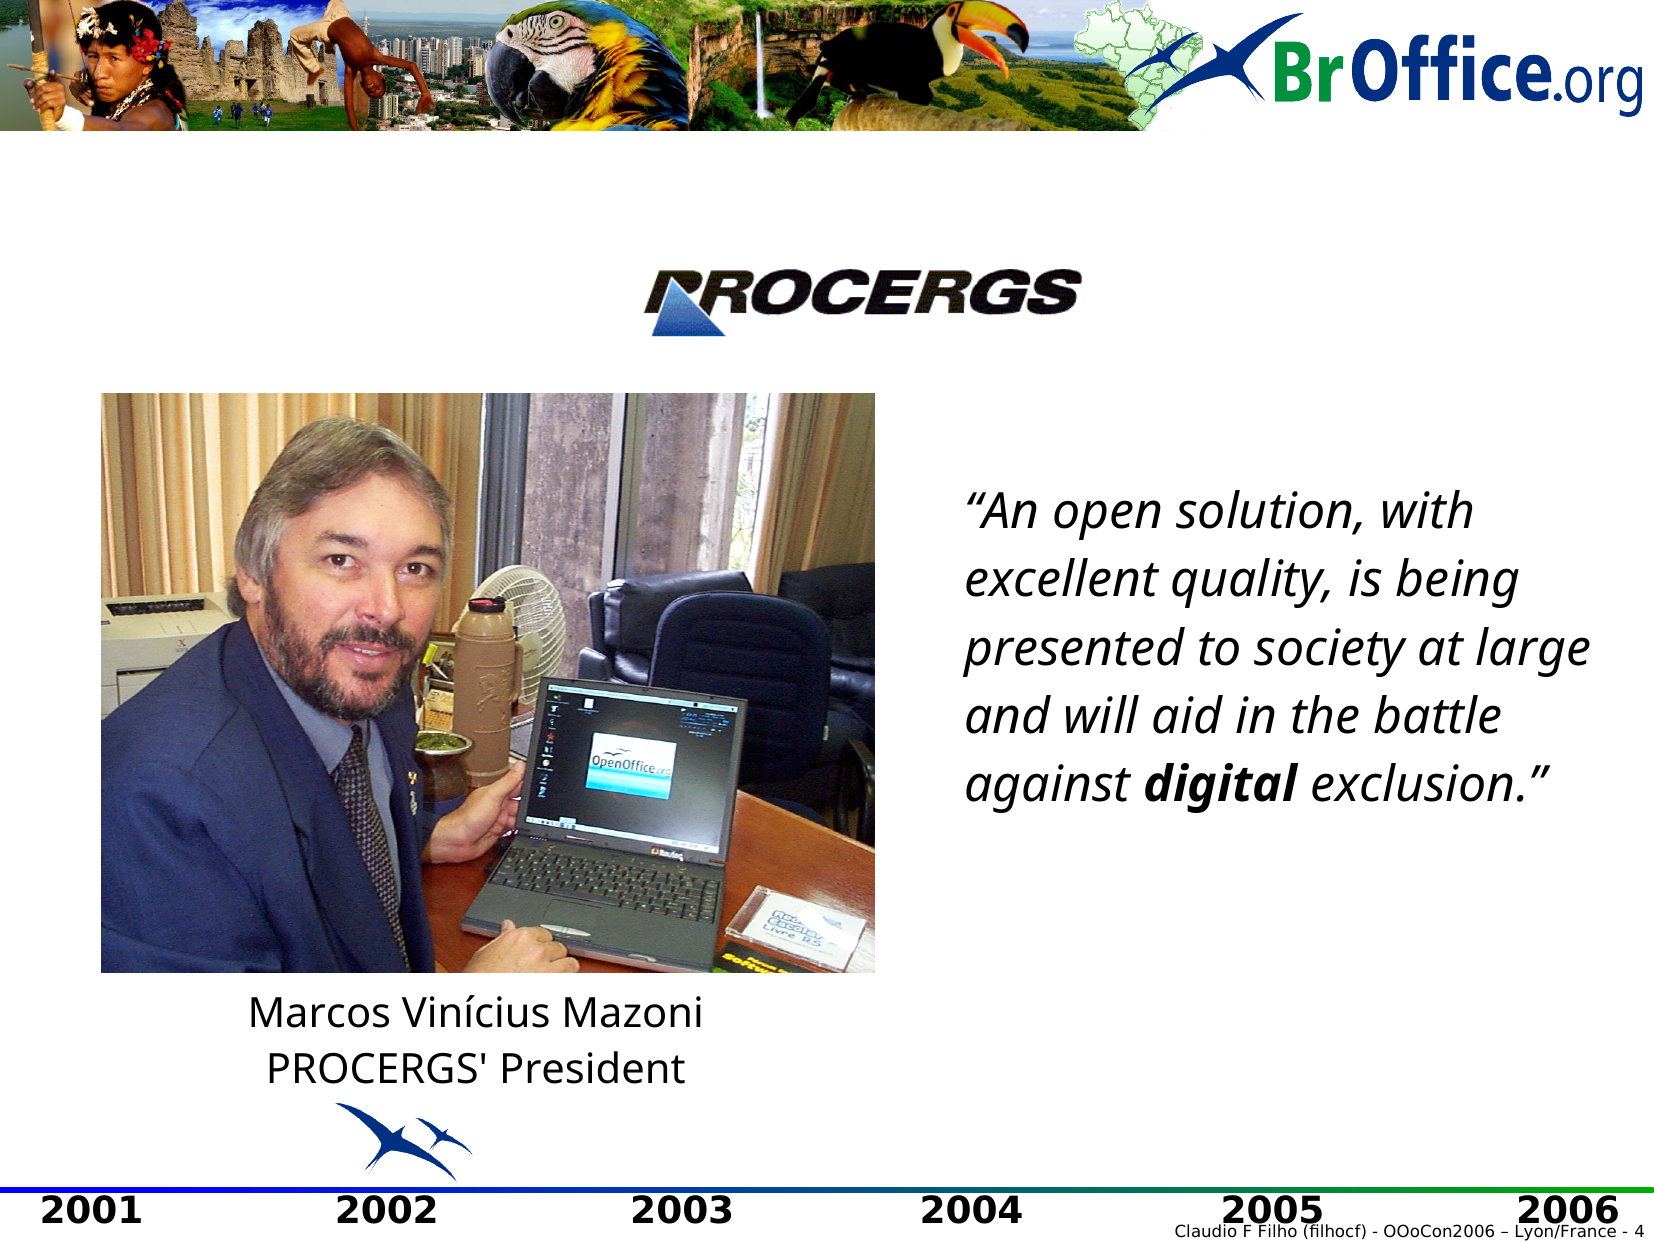

“An open solution, with excellent quality, is being presented to society at large and will aid in the battle against digital exclusion.”
Marcos Vinícius Mazoni
PROCERGS' President
2001
2002
2003
2004
2005
2006